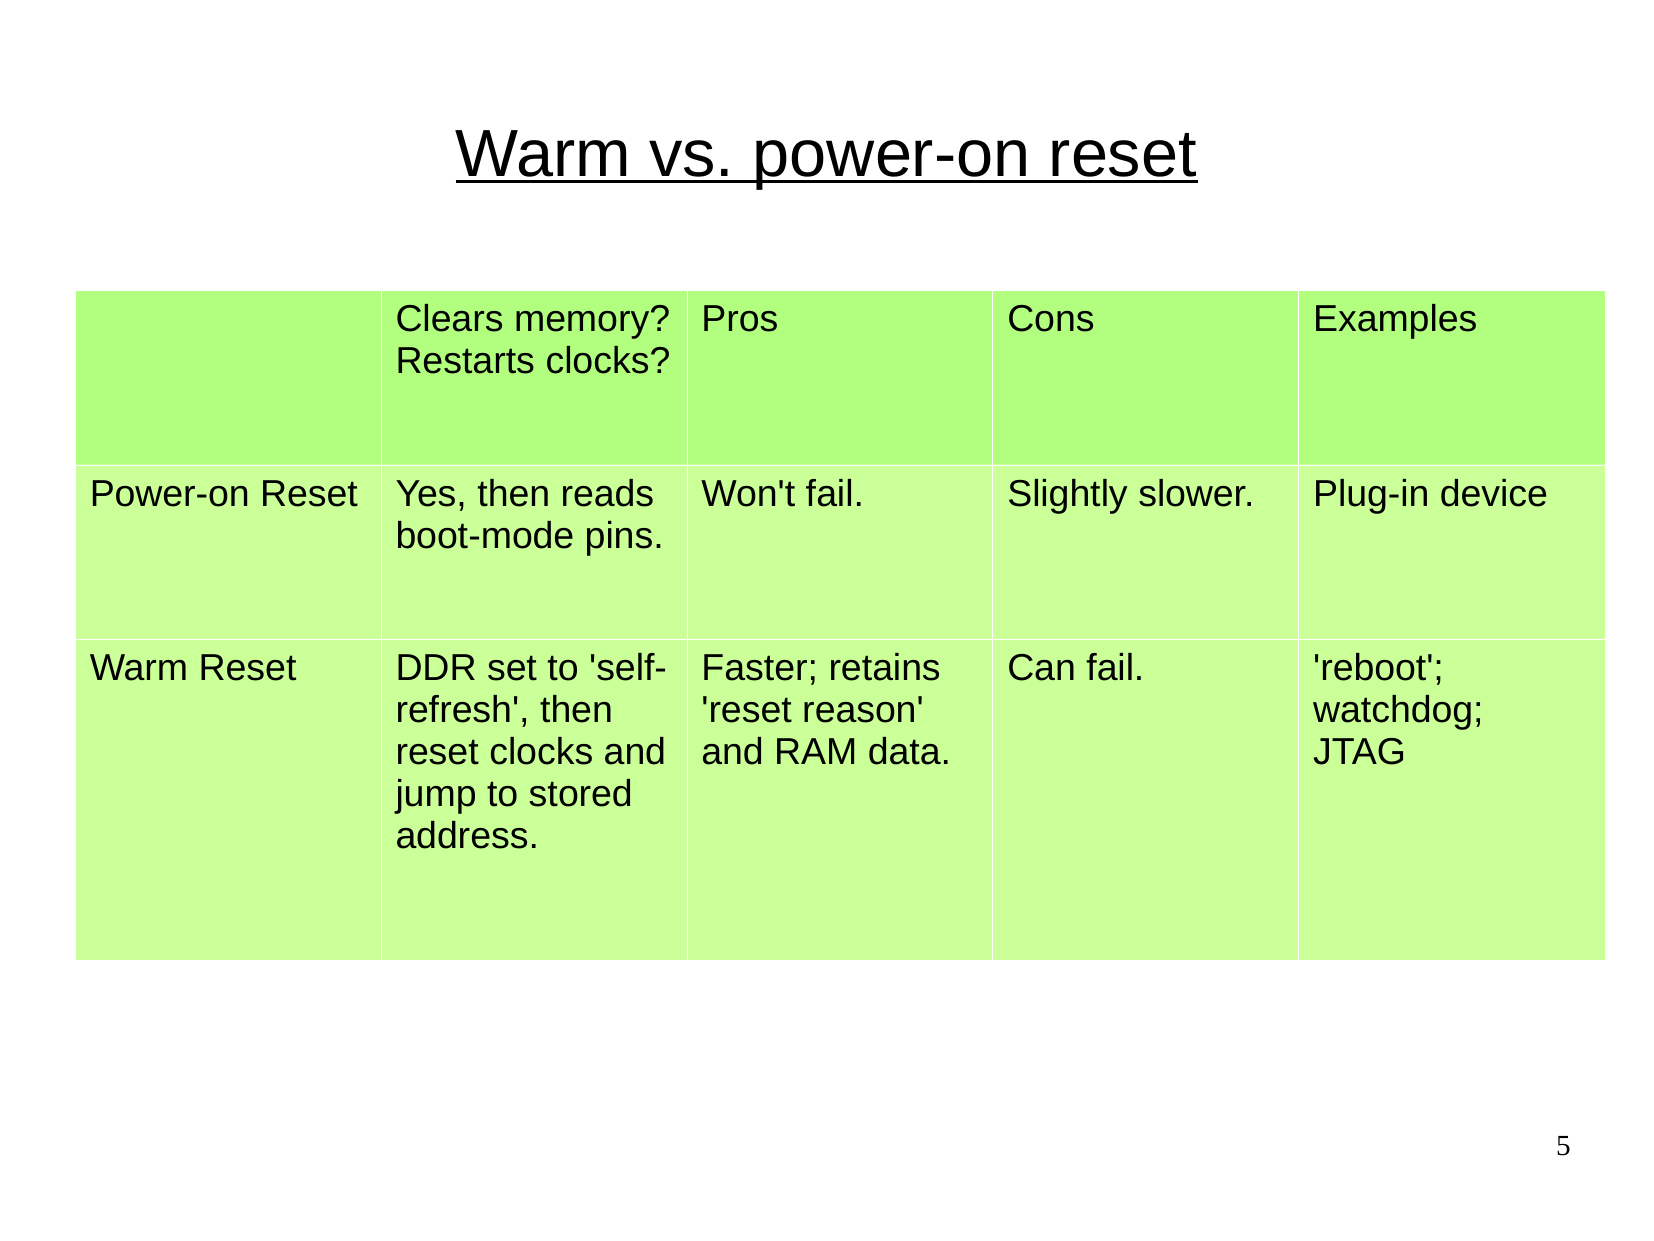

# Warm vs. power-on reset
| | Clears memory? Restarts clocks? | Pros | Cons | Examples |
| --- | --- | --- | --- | --- |
| Power-on Reset | Yes, then reads boot-mode pins. | Won't fail. | Slightly slower. | Plug-in device |
| Warm Reset | DDR set to 'self-refresh', then reset clocks and jump to stored address. | Faster; retains 'reset reason' and RAM data. | Can fail. | 'reboot'; watchdog; JTAG |
5